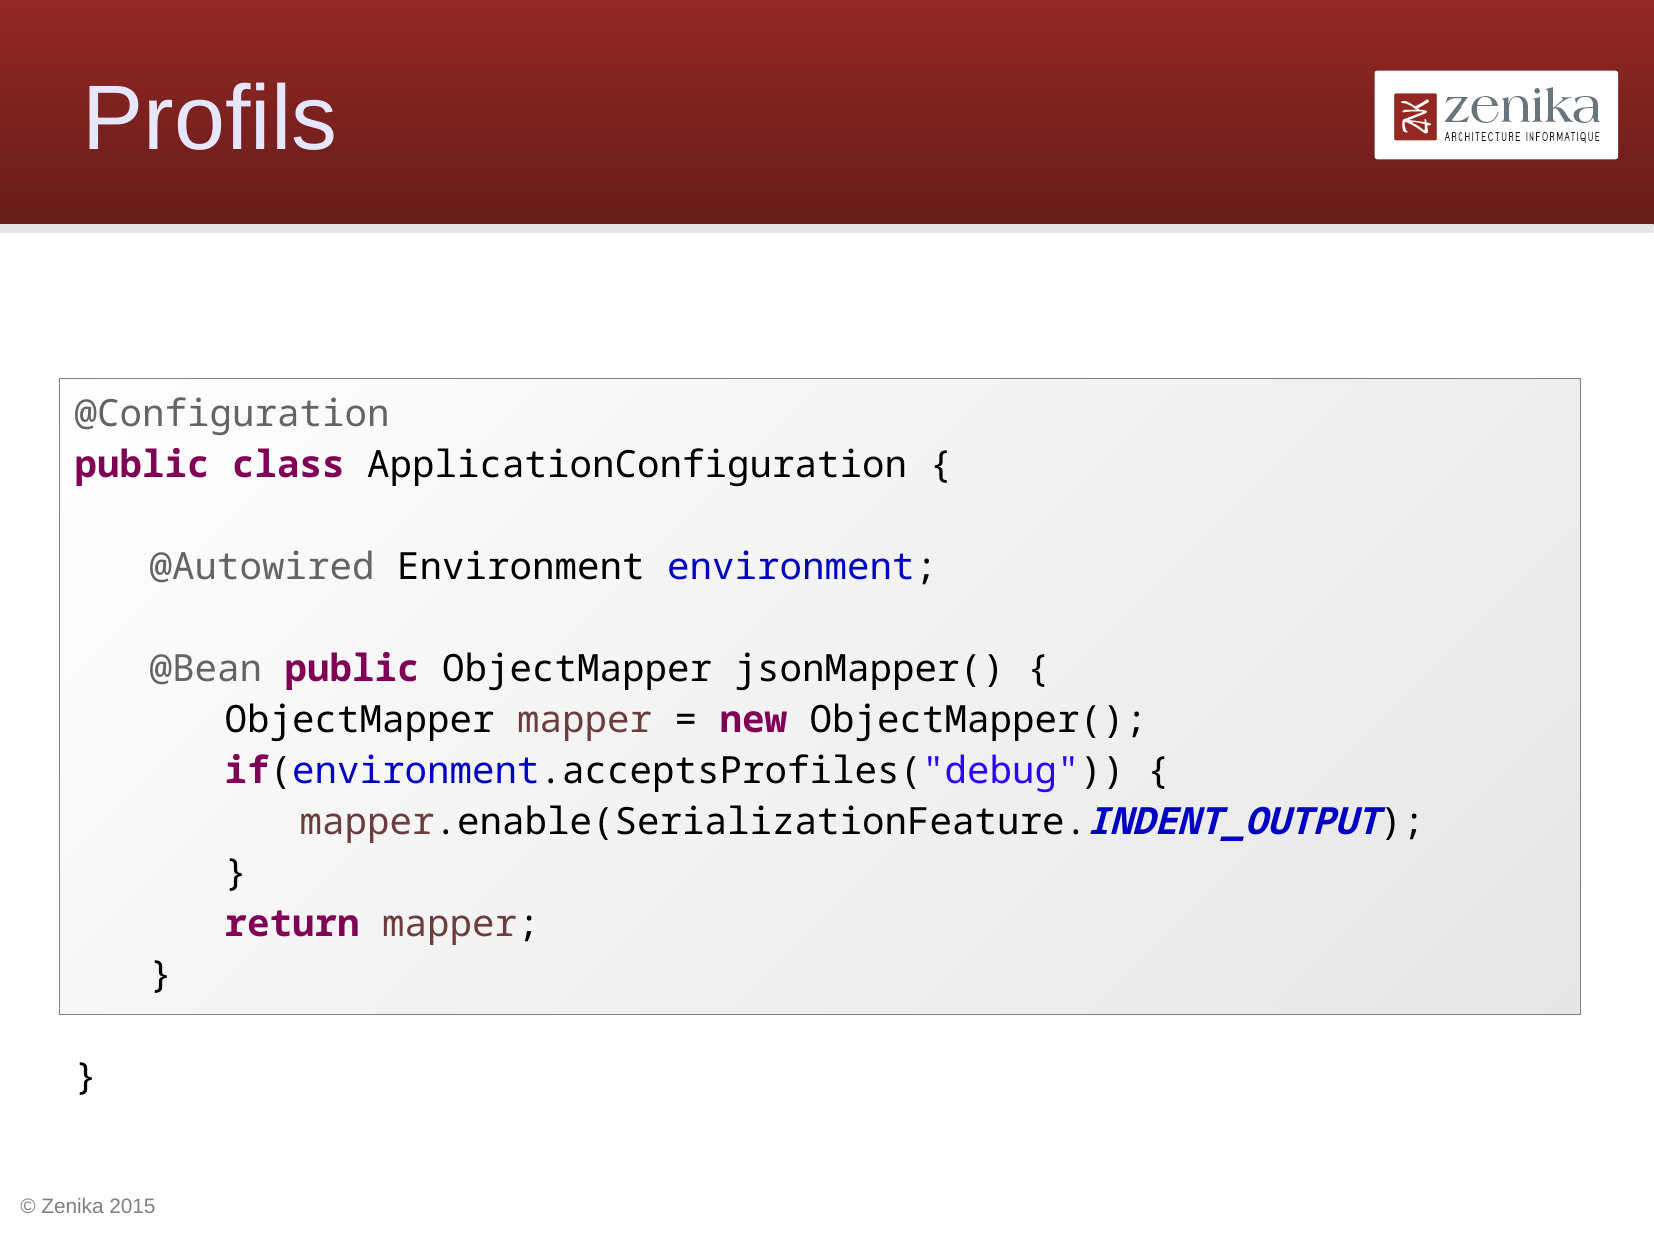

# Profils
@Configuration
public class ApplicationConfiguration {
	@Autowired Environment environment;
	@Bean public ObjectMapper jsonMapper() {
		ObjectMapper mapper = new ObjectMapper();
		if(environment.acceptsProfiles("debug")) {
			mapper.enable(SerializationFeature.INDENT_OUTPUT);
		}
		return mapper;
	}
}